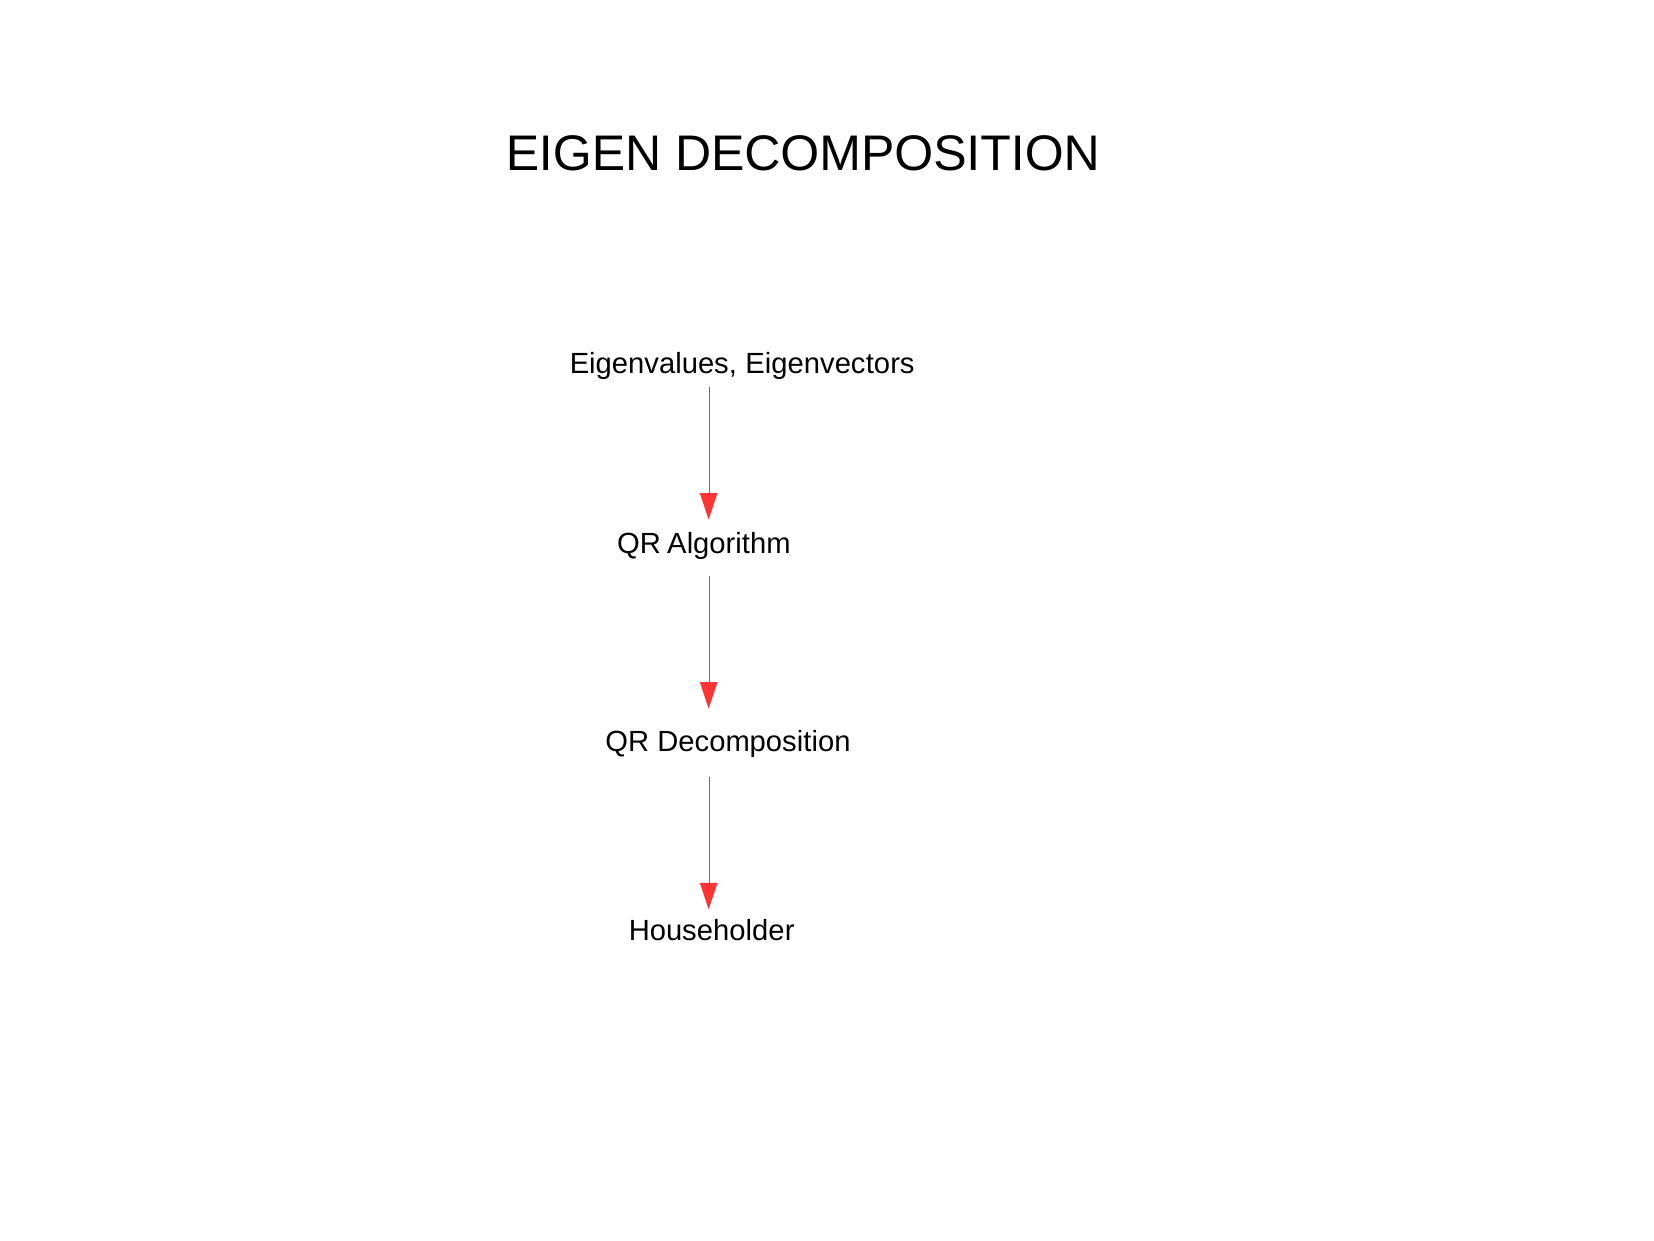

# EIGEN DECOMPOSITION
Eigenvalues, Eigenvectors
QR Algorithm
QR Decomposition
Householder